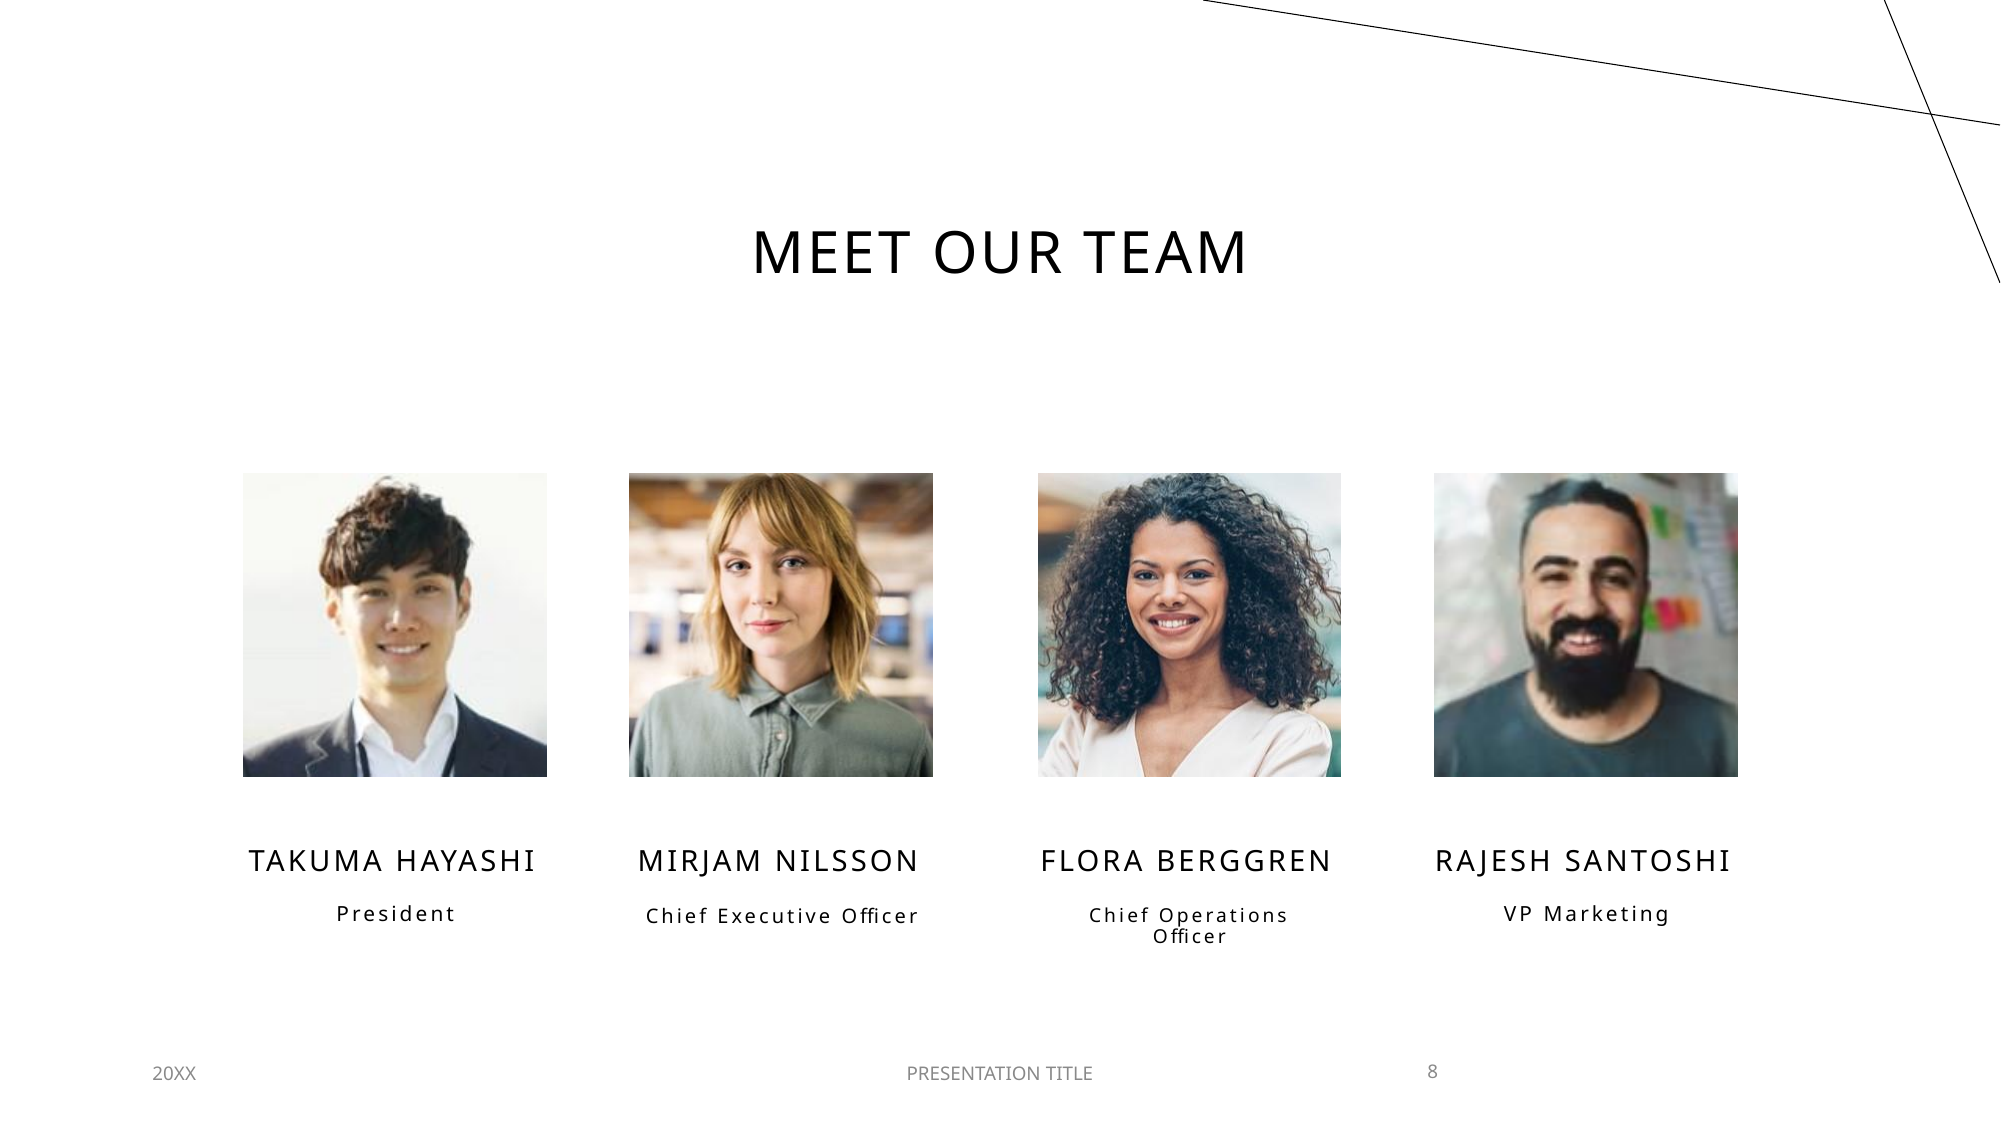

# MEET OUR TEAM
TAKUMA HAYASHI
MIRJAM NILSSON
FLORA BERGGREN
RAJESH SANTOSHI
President
VP Marketing
Chief Executive Officer
Chief Operations Officer
20XX
PRESENTATION TITLE